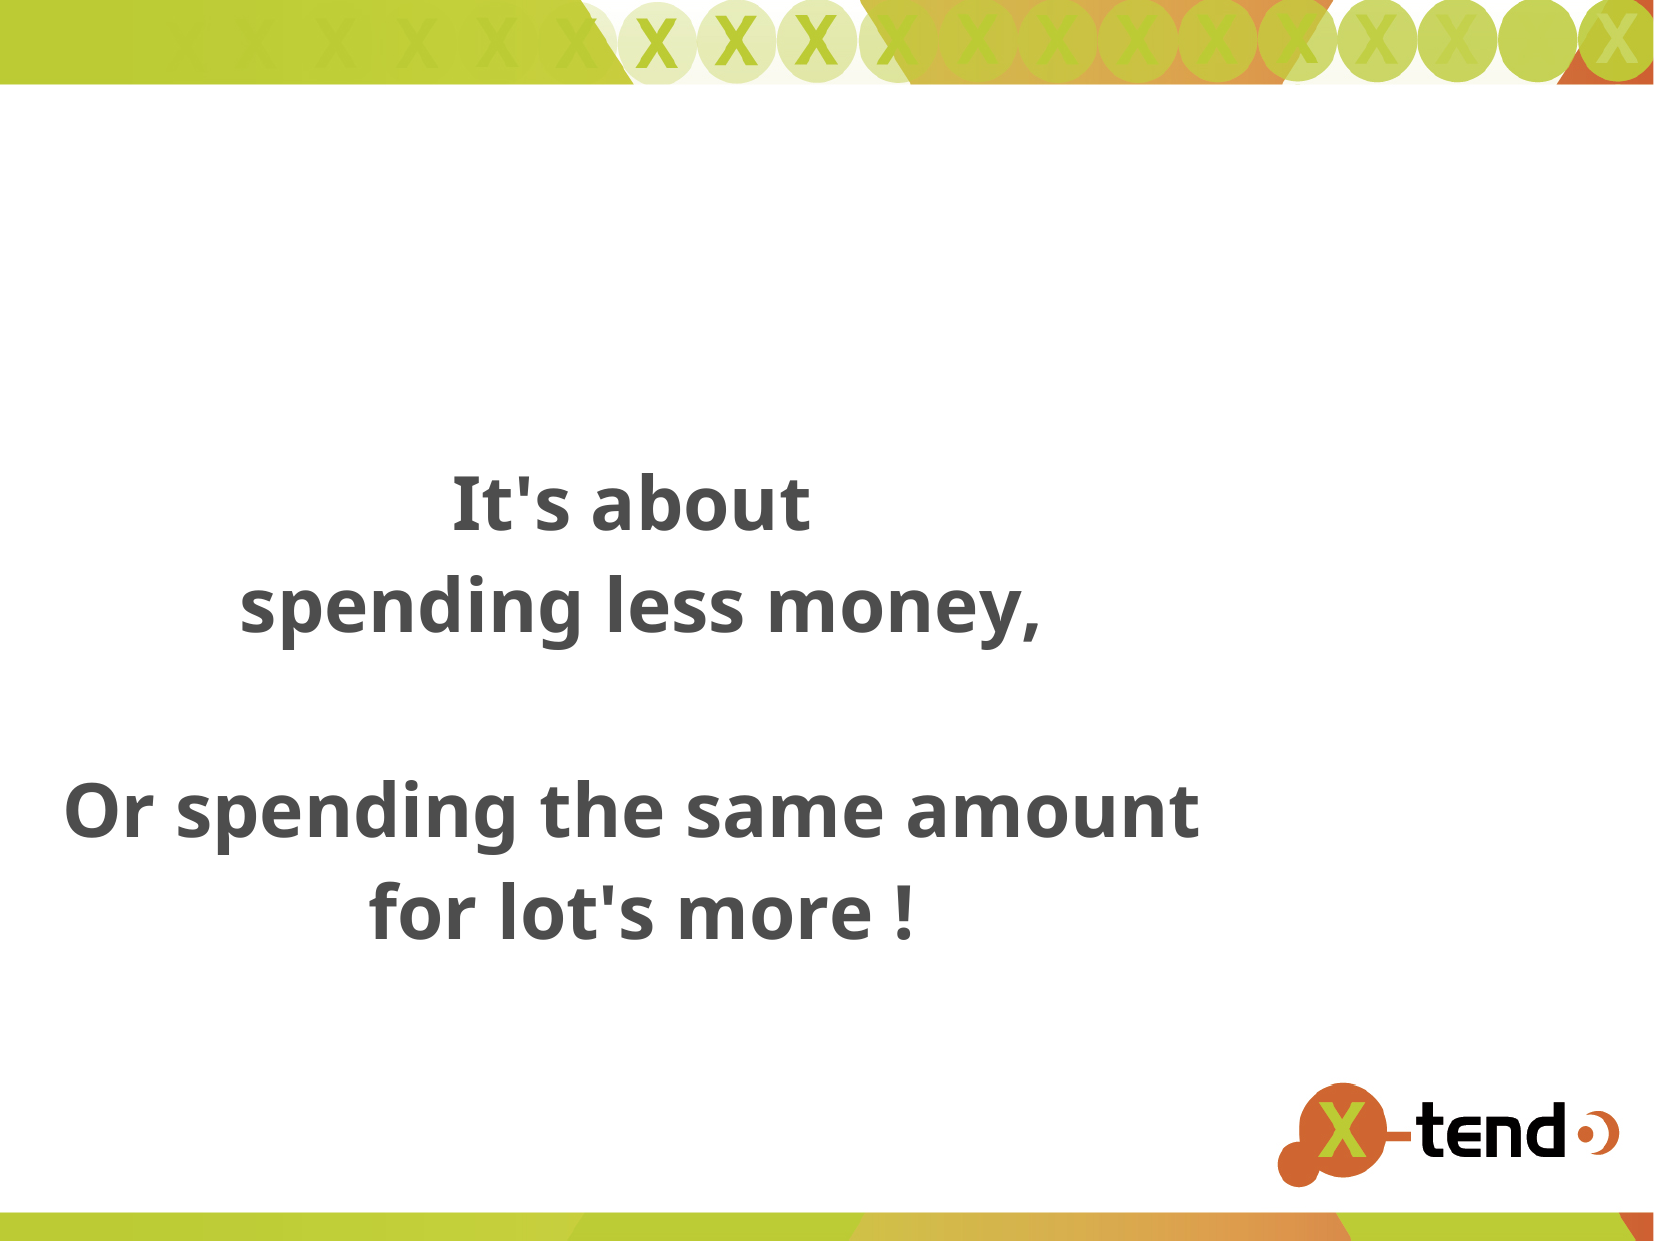

It's about
spending less money,
Or spending the same amount
for lot's more !
#